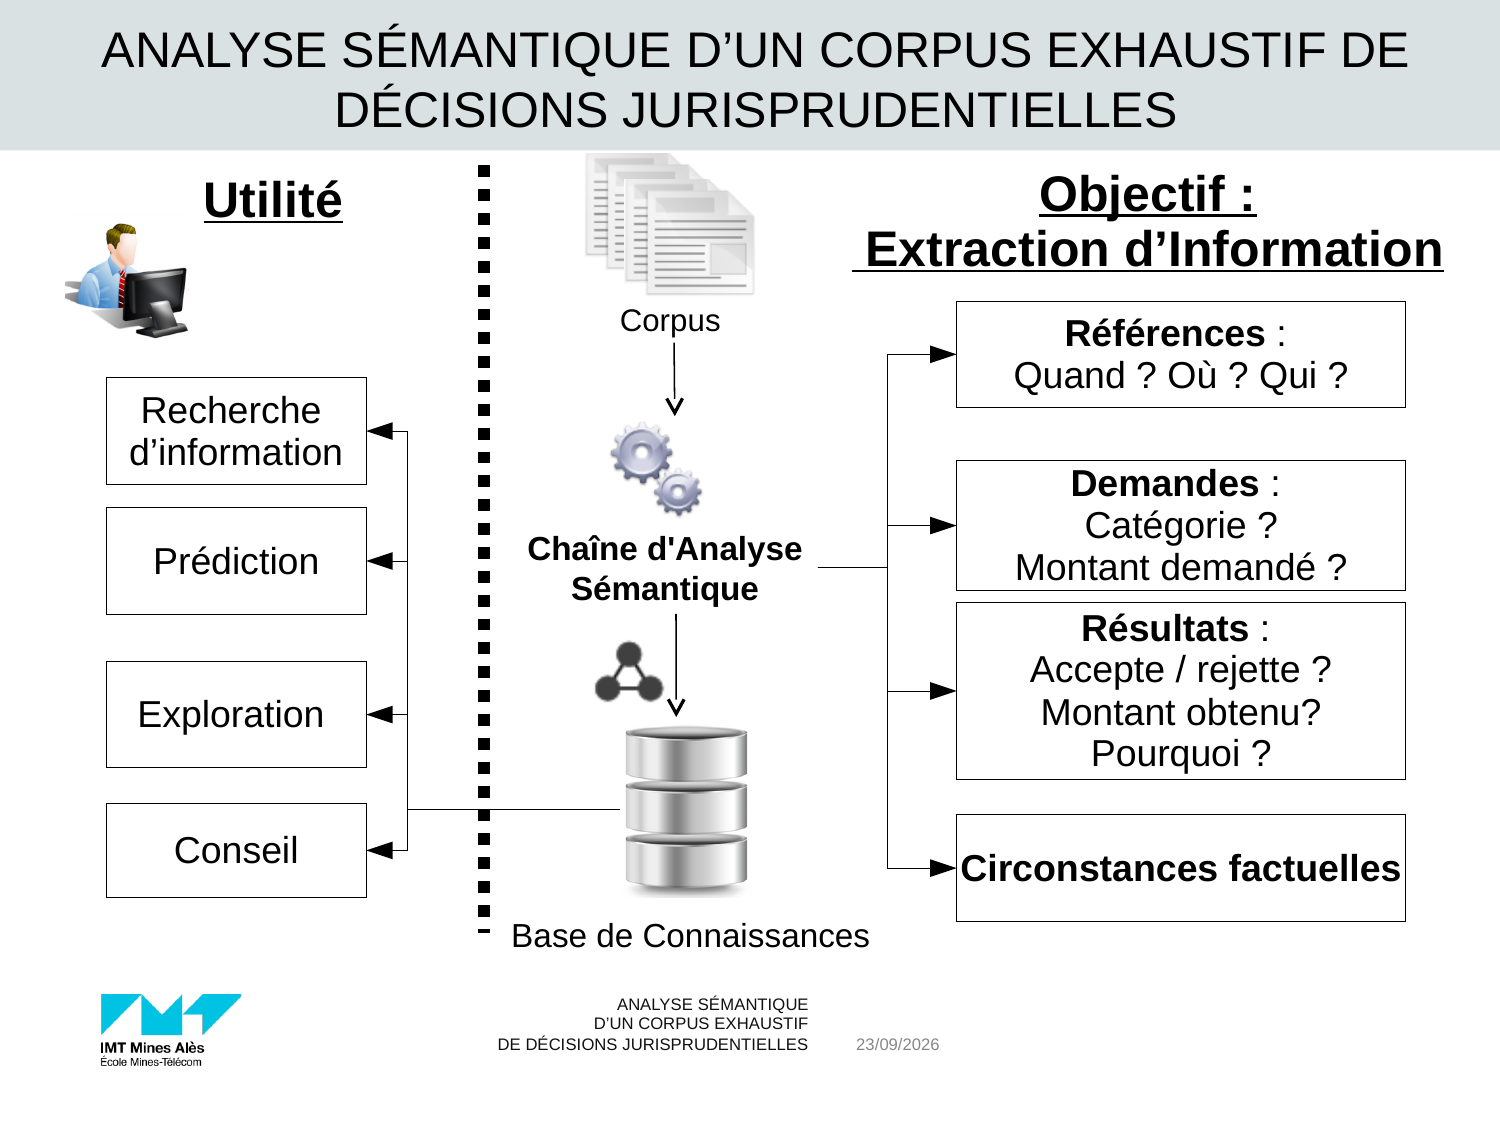

# Analyse sémantique d’un corpus Exhaustif de décisions jurisprudentielles
Objectif :
 Extraction d’Information
Utilité
Corpus
Références :
Quand ? Où ? Qui ?
Recherche
d’information
Demandes :
Catégorie ?
Montant demandé ?
Prédiction
Chaîne d'Analyse
Sémantique
Résultats :
Accepte / rejette ?
Montant obtenu?
Pourquoi ?
Exploration
Conseil
Circonstances factuelles
Base de Connaissances
Analyse sémantique
 d’un corpus Exhaustif
de décisions jurisprudentielles